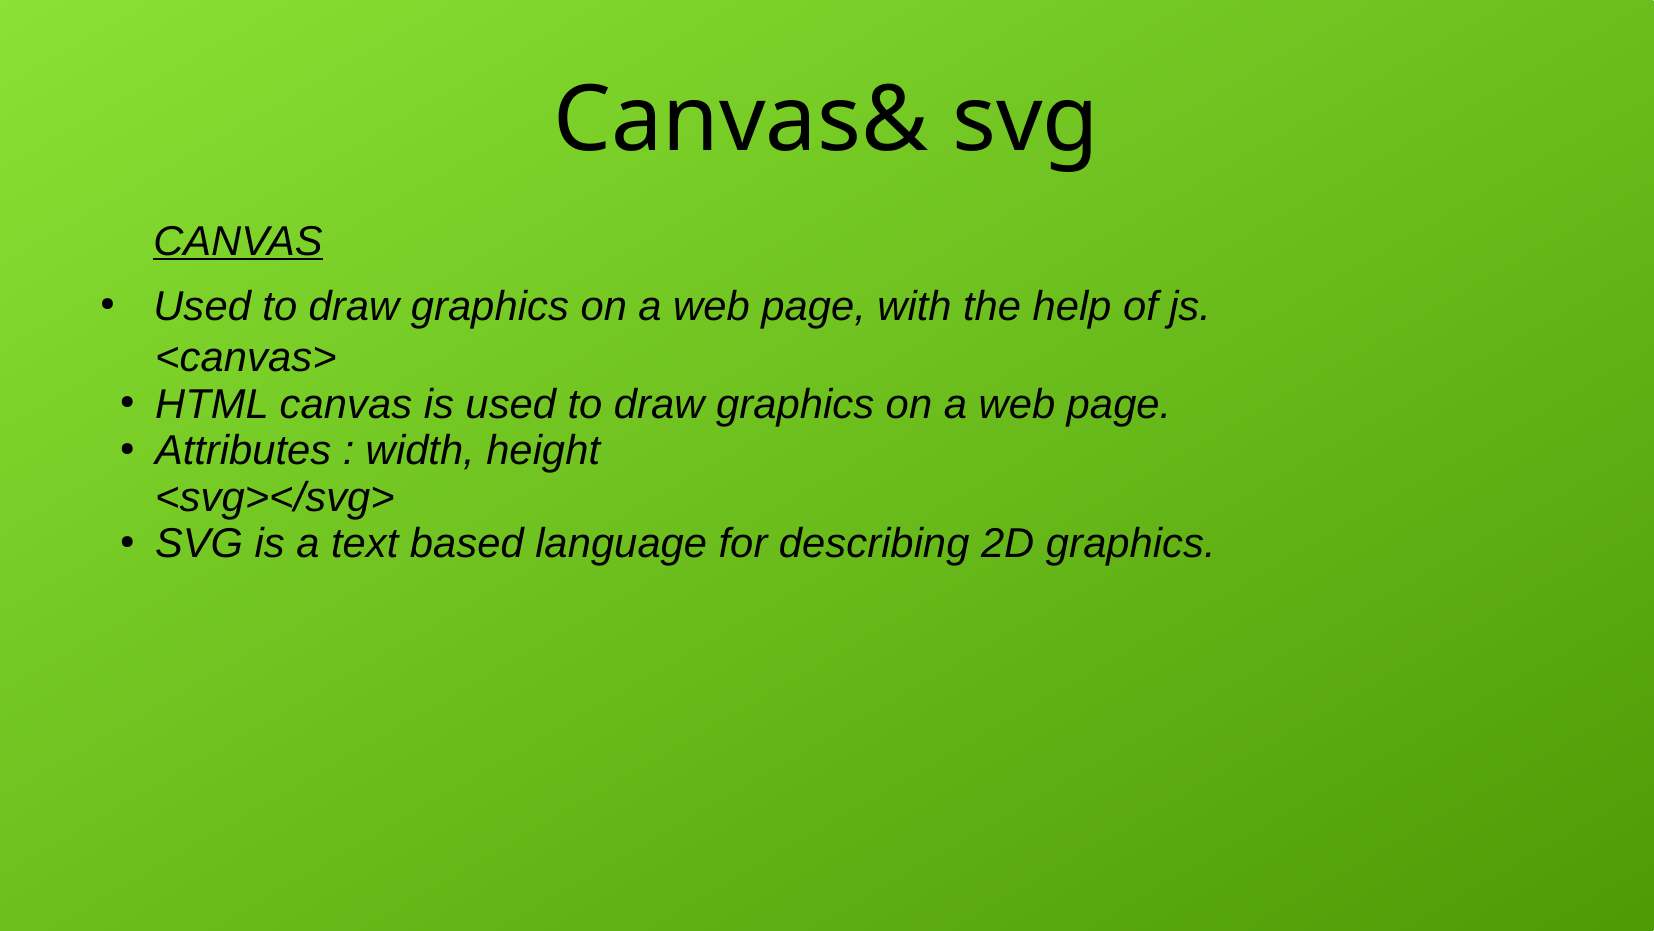

# Canvas& svg
CANVAS
Used to draw graphics on a web page, with the help of js.
<canvas>
HTML canvas is used to draw graphics on a web page.
Attributes : width, height
<svg></svg>
SVG is a text based language for describing 2D graphics.